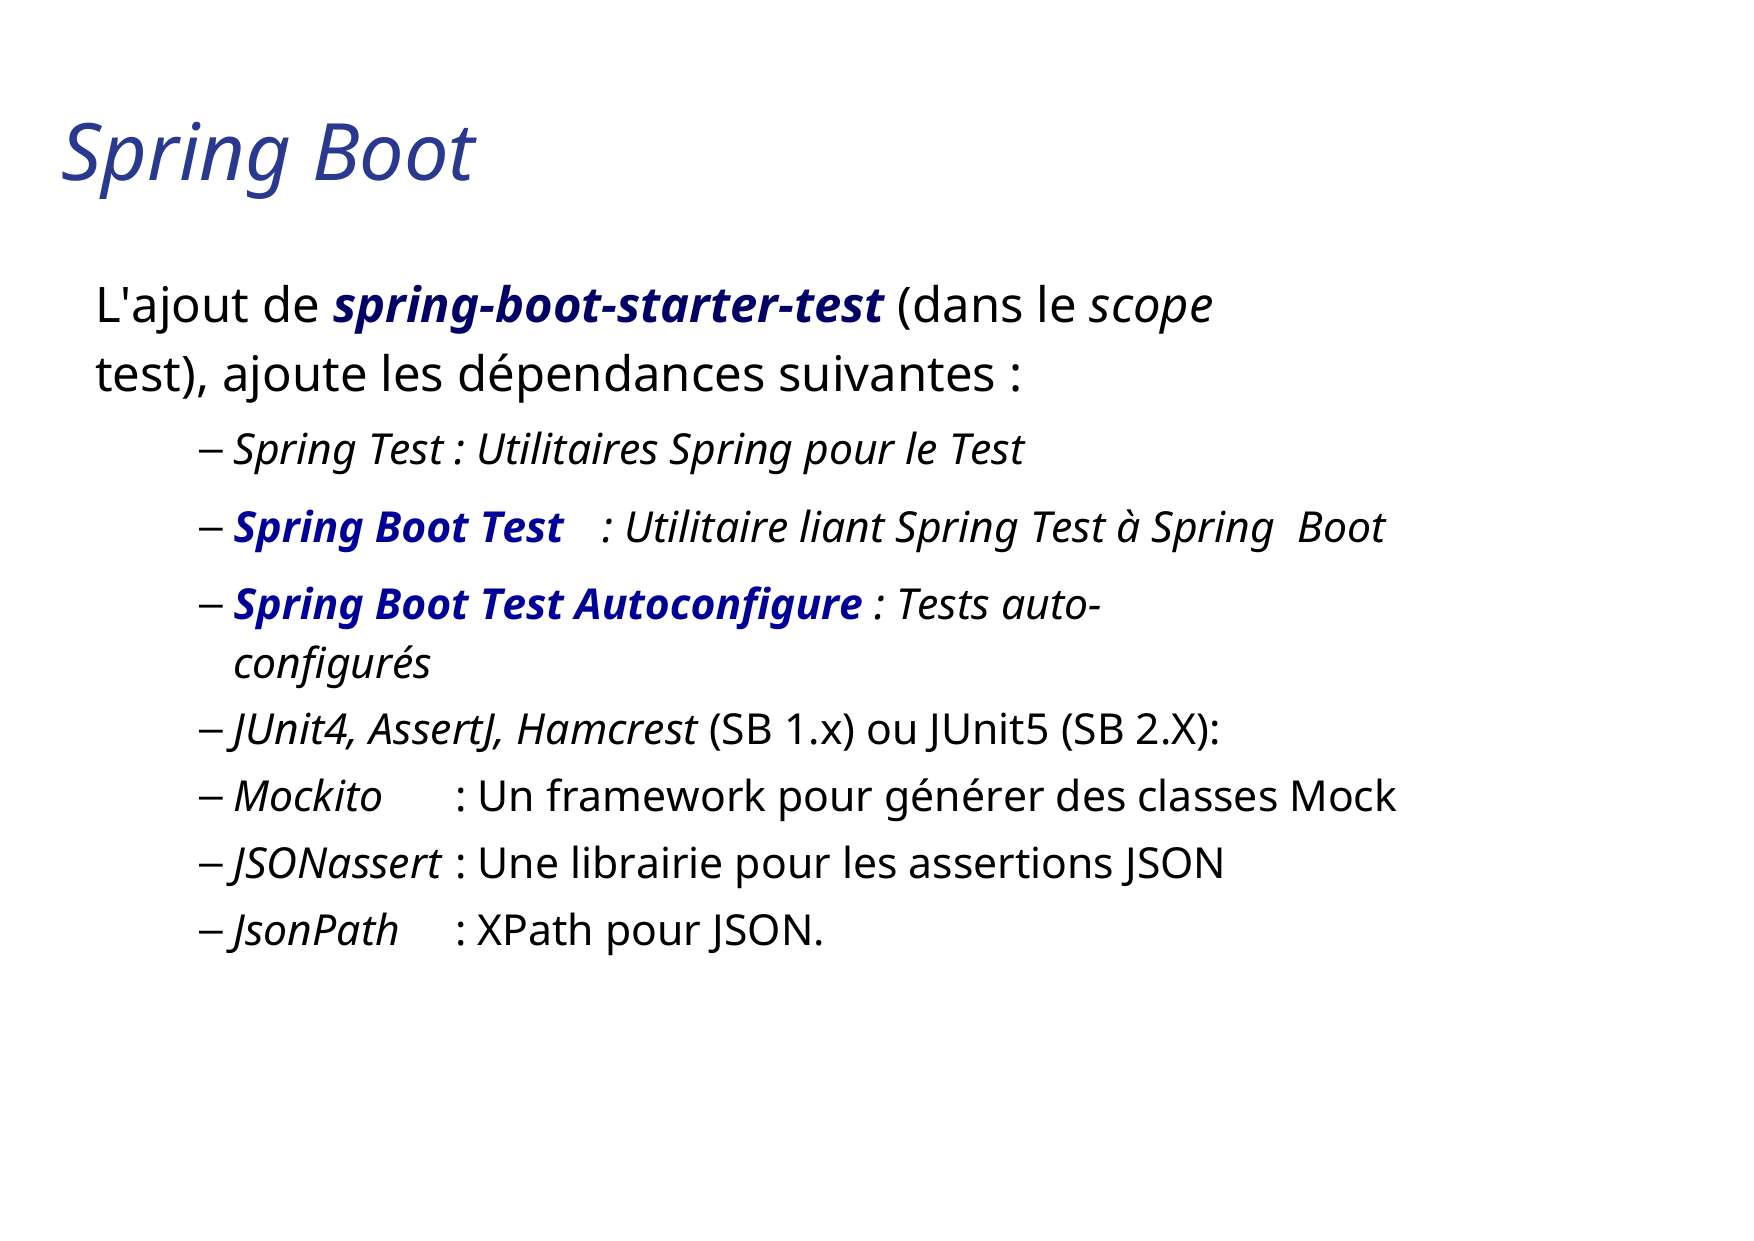

# Spring Boot
L'ajout de spring-boot-starter-test (dans le scope
test), ajoute les dépendances suivantes :
Spring Test : Utilitaires Spring pour le Test
Spring Boot Test	: Utilitaire liant Spring Test à Spring Boot
Spring Boot Test Autoconfigure : Tests auto- configurés
JUnit4, AssertJ, Hamcrest (SB 1.x) ou JUnit5 (SB 2.X):
Mockito	: Un framework pour générer des classes Mock
JSONassert	: Une librairie pour les assertions JSON
JsonPath	: XPath pour JSON.